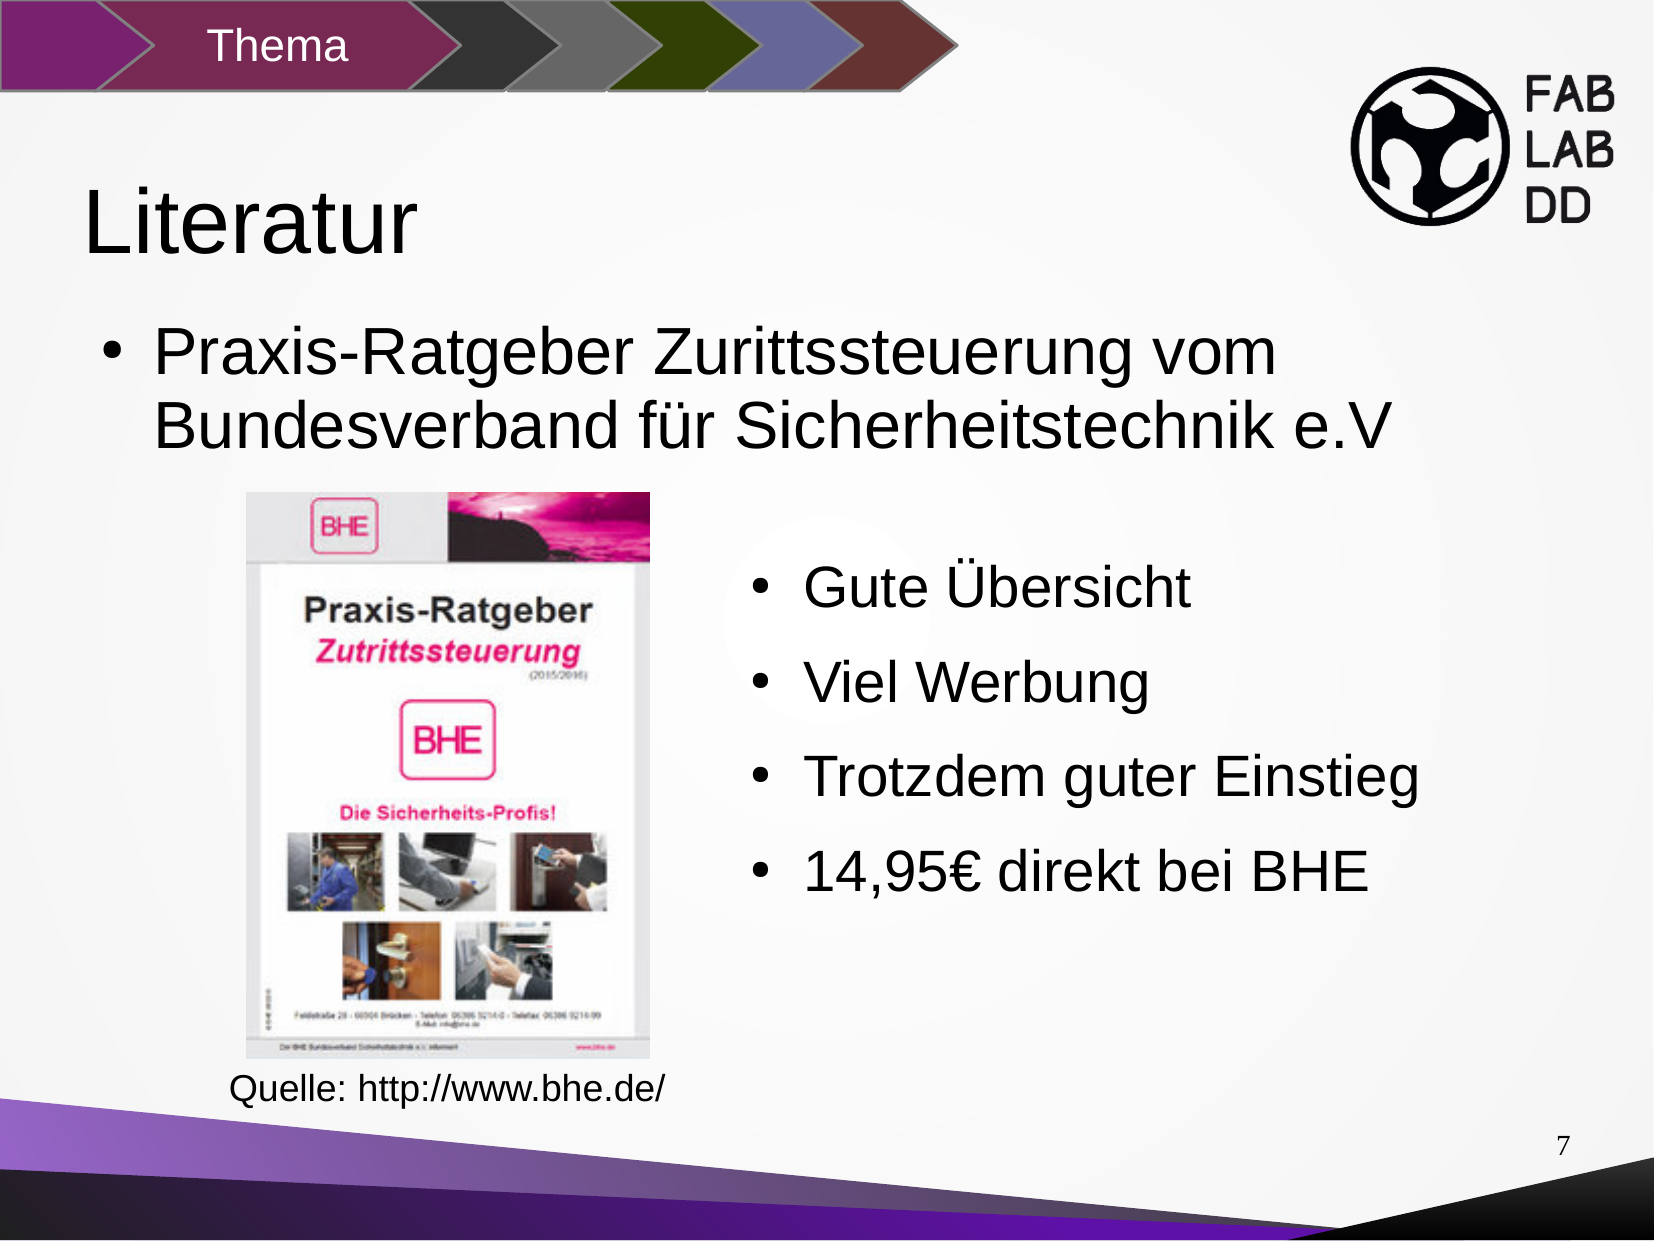

Thema
# Literatur
Praxis-Ratgeber Zurittssteuerung vom
Bundesverband für Sicherheitstechnik e.V
Gute Übersicht
Viel Werbung
Trotzdem guter Einstieg
14,95€ direkt bei BHE
Quelle: http://www.bhe.de/